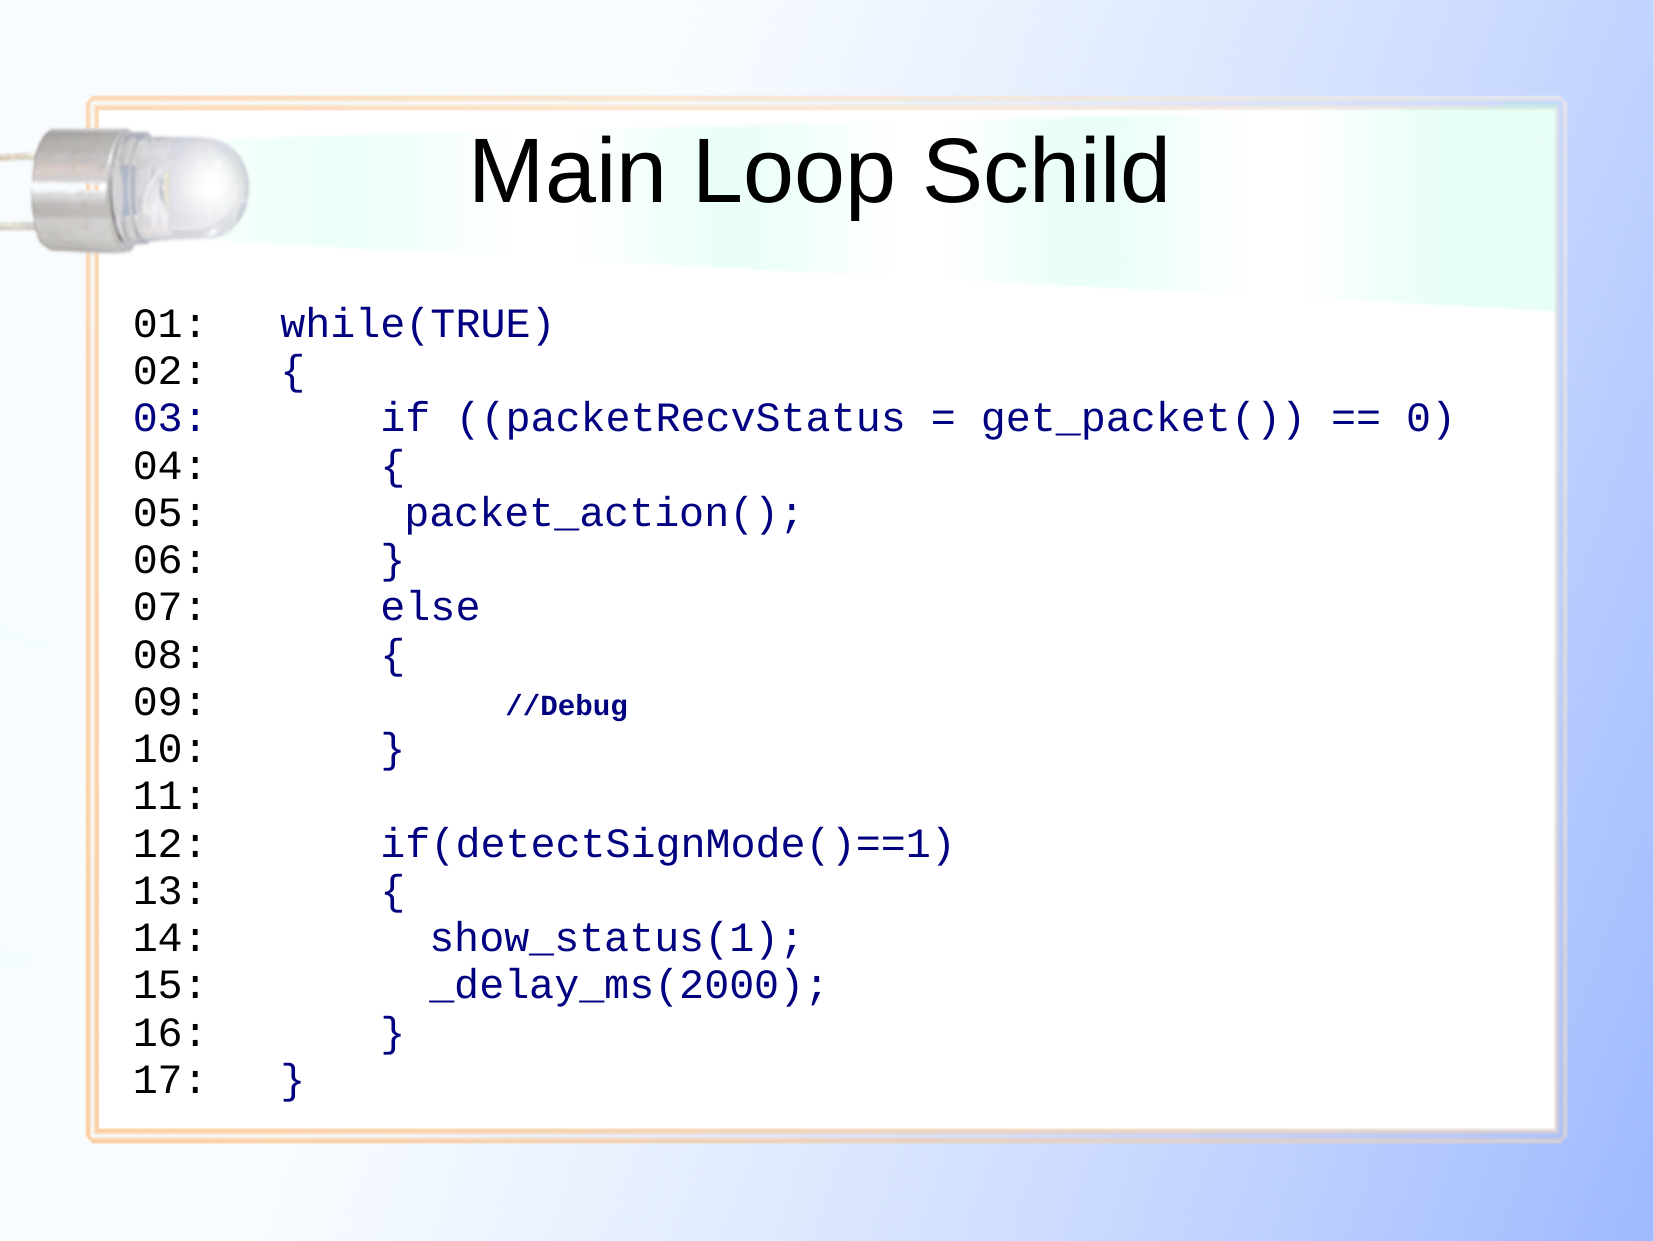

# Main Loop Schild
01:	while(TRUE)
02:	{
03:	 if ((packetRecvStatus = get_packet()) == 0)
04:	 {
05:		 packet_action();
06:	 }
07:	 else
08:	 {
09:	 //Debug
10:	 }
11:
12:	 if(detectSignMode()==1)
13:	 {
14:		 show_status(1);
15:		 _delay_ms(2000);
16:	 }
17:	}